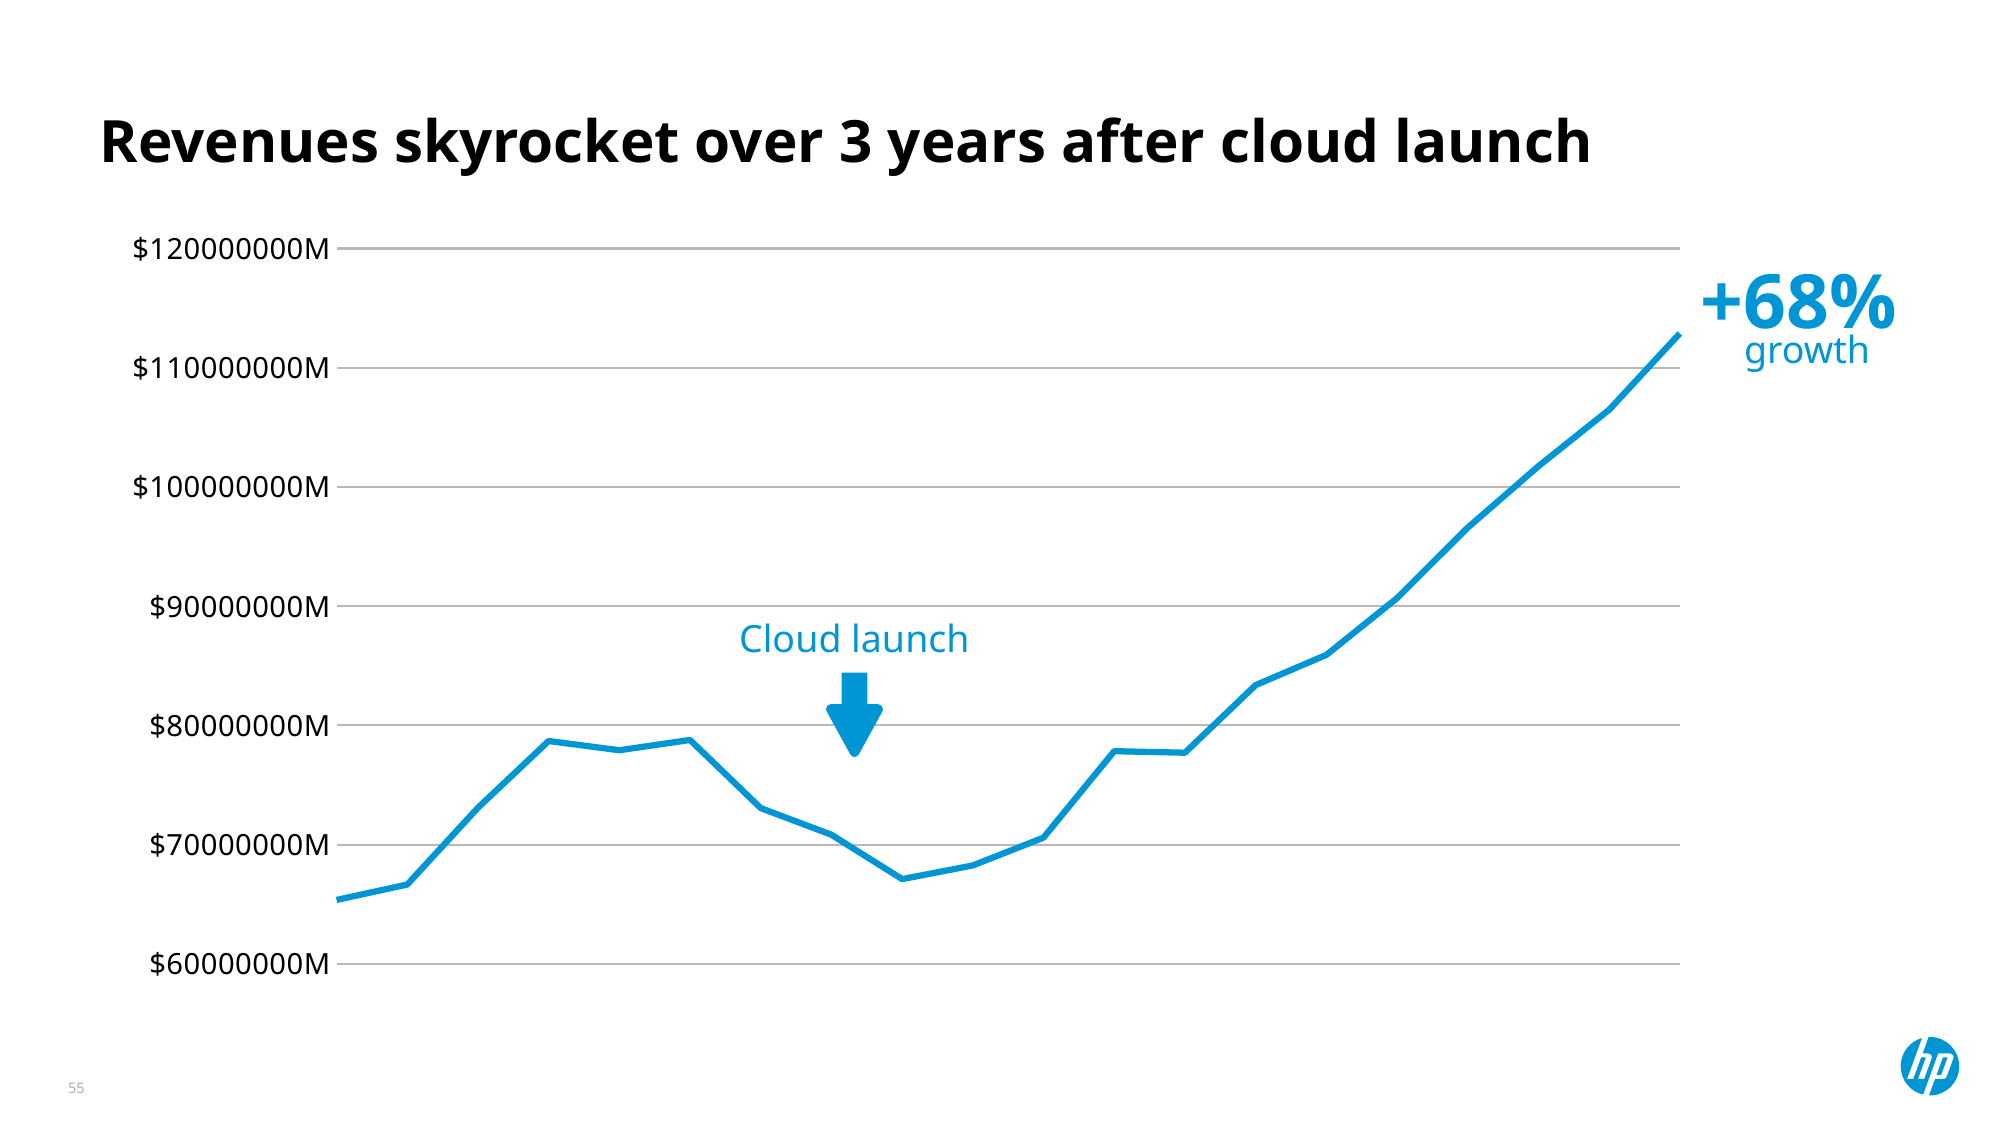

# Revenues skyrocket over 3 years after cloud launch
[unsupported chart]
+68%
growth
Cloud launch